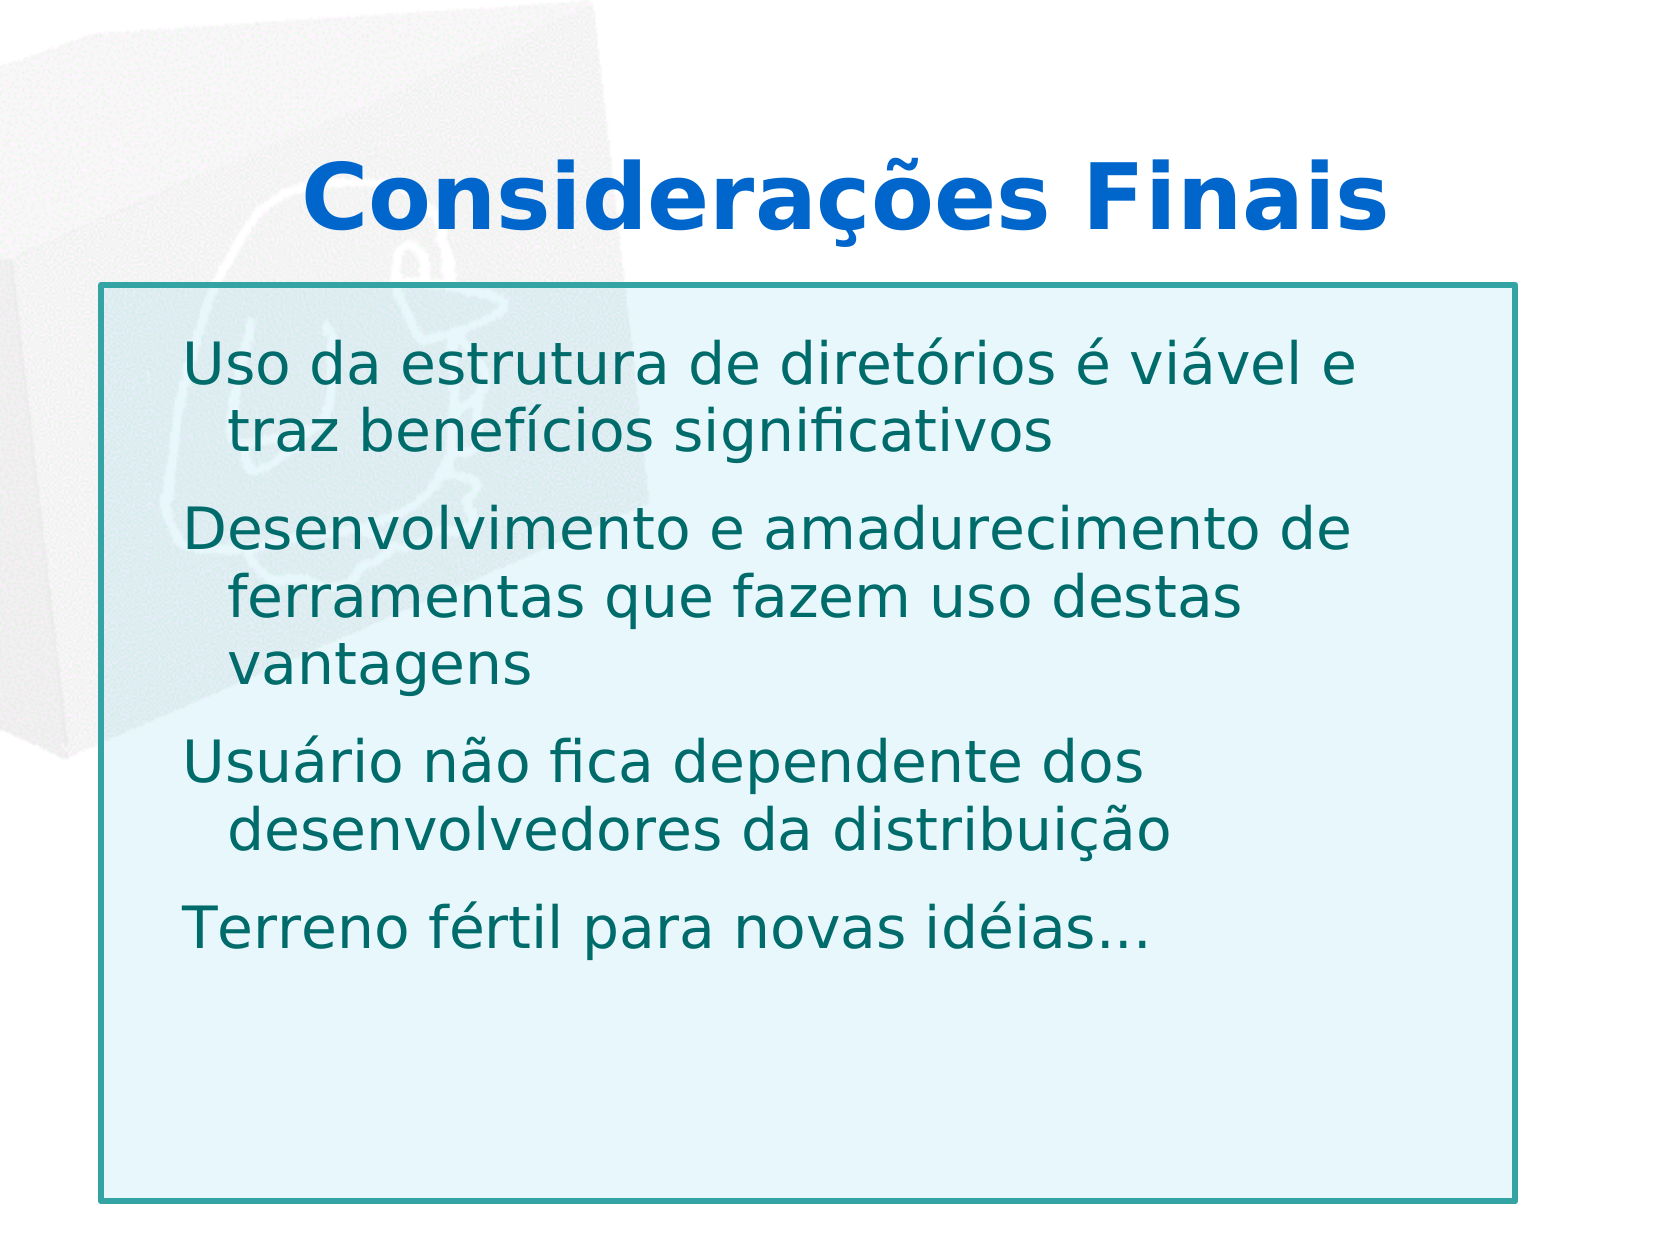

# Considerações Finais
Uso da estrutura de diretórios é viável e traz benefícios significativos
Desenvolvimento e amadurecimento de ferramentas que fazem uso destas vantagens
Usuário não fica dependente dos desenvolvedores da distribuição
Terreno fértil para novas idéias...